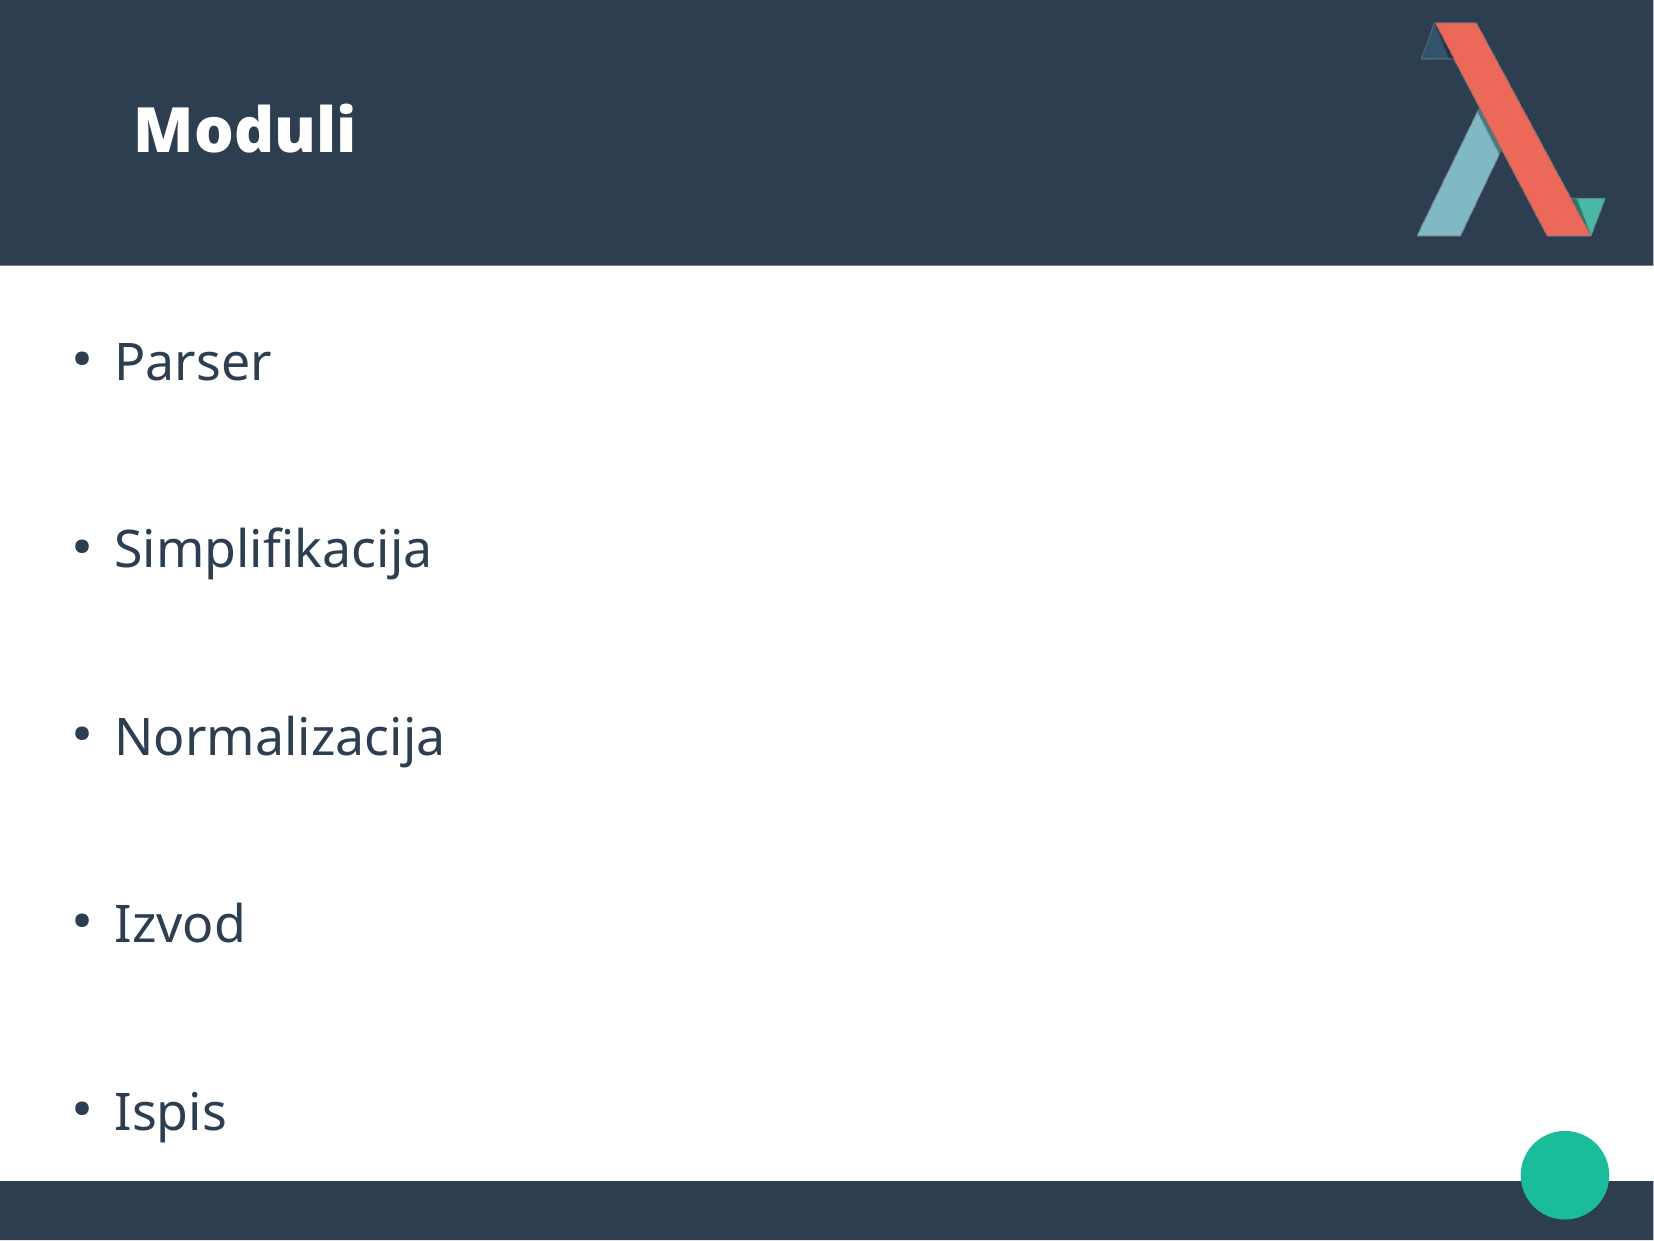

# Moduli
Parser
Simplifikacija
Normalizacija
Izvod
Ispis